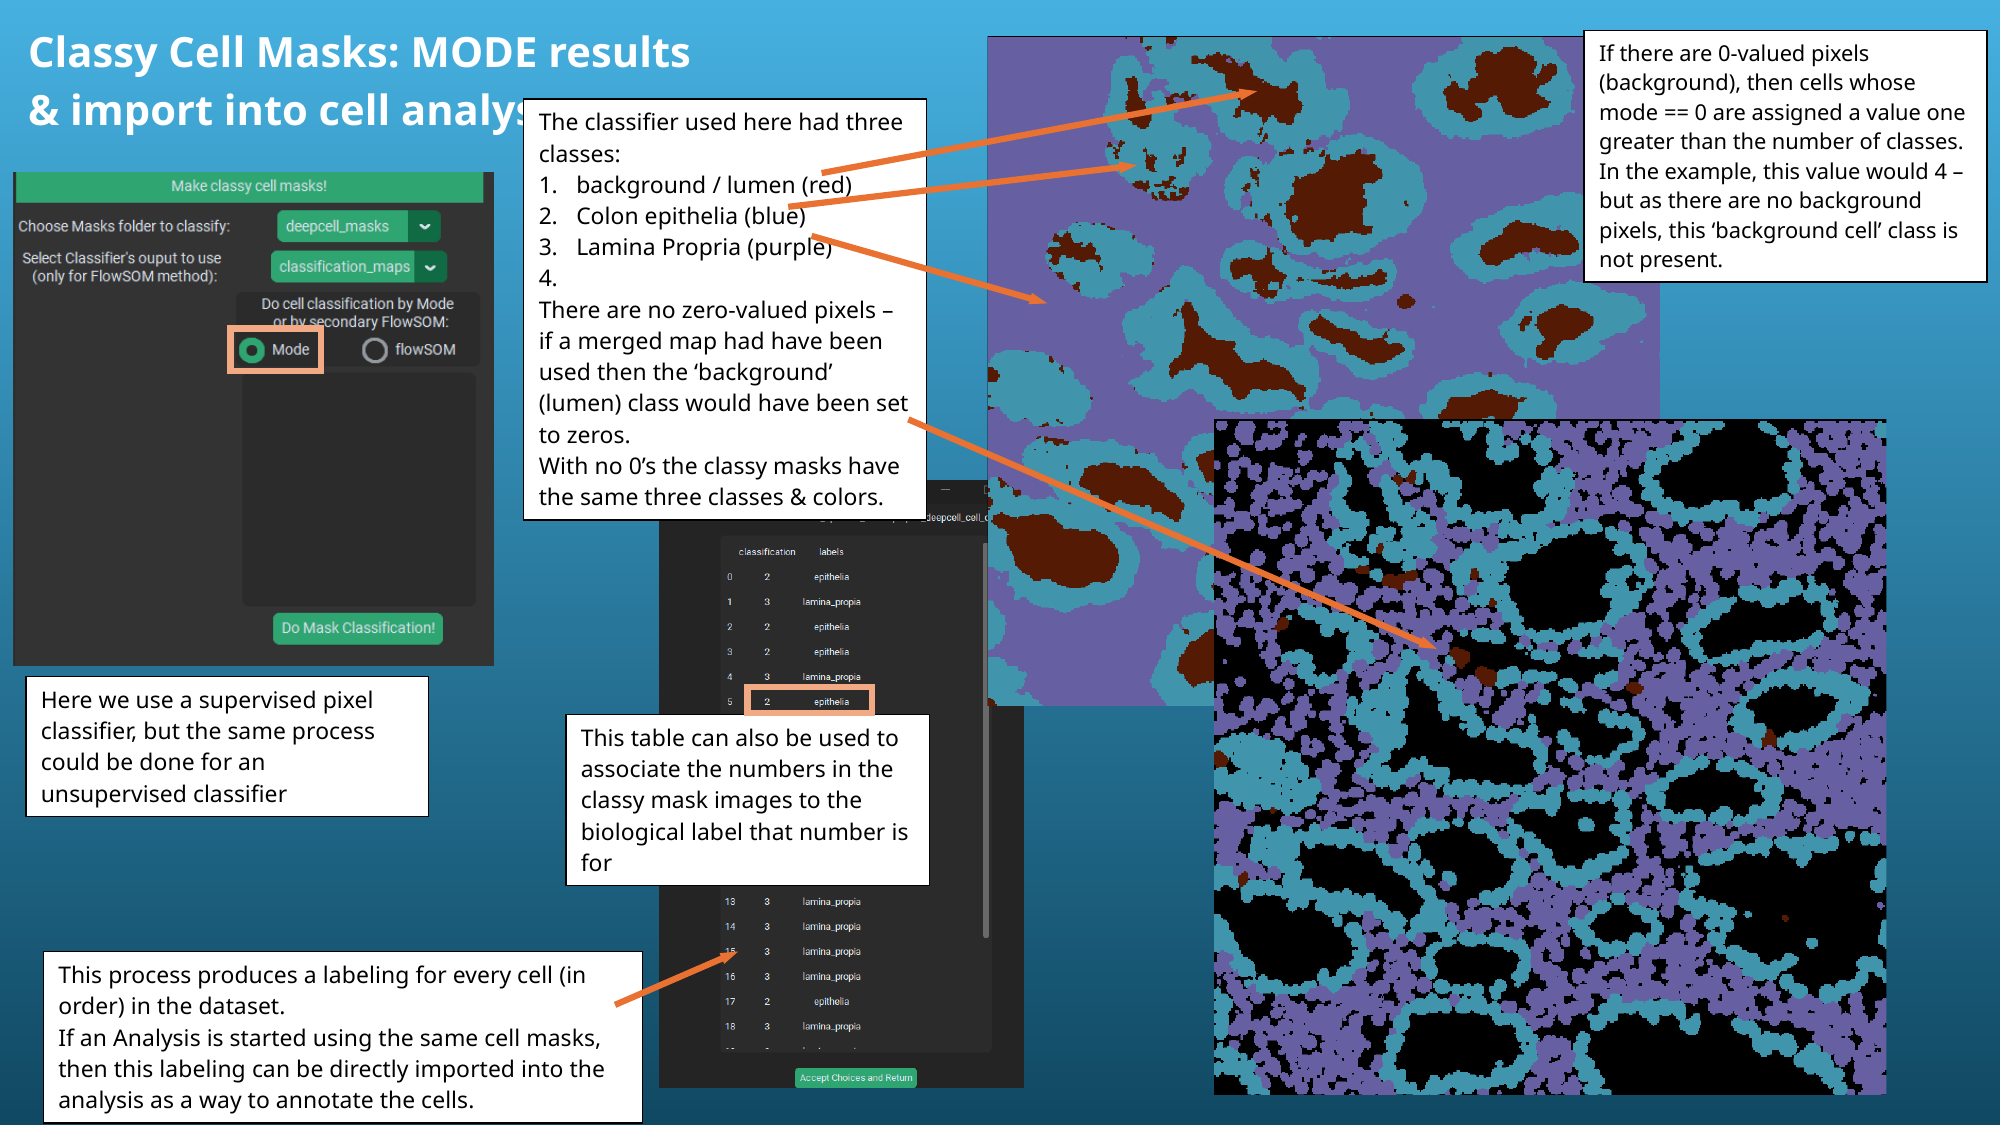

Classy Cell Masks: MODE results & import into cell analyses
If there are 0-valued pixels (background), then cells whose mode == 0 are assigned a value one greater than the number of classes. In the example, this value would 4 – but as there are no background pixels, this ‘background cell’ class is not present.
The classifier used here had three classes:
background / lumen (red)
Colon epithelia (blue)
Lamina Propria (purple)
There are no zero-valued pixels – if a merged map had have been used then the ‘background’ (lumen) class would have been set to zeros.
With no 0’s the classy masks have the same three classes & colors.
Here we use a supervised pixel classifier, but the same process could be done for an unsupervised classifier
This table can also be used to associate the numbers in the classy mask images to the biological label that number is for
This process produces a labeling for every cell (in order) in the dataset.
If an Analysis is started using the same cell masks, then this labeling can be directly imported into the analysis as a way to annotate the cells.